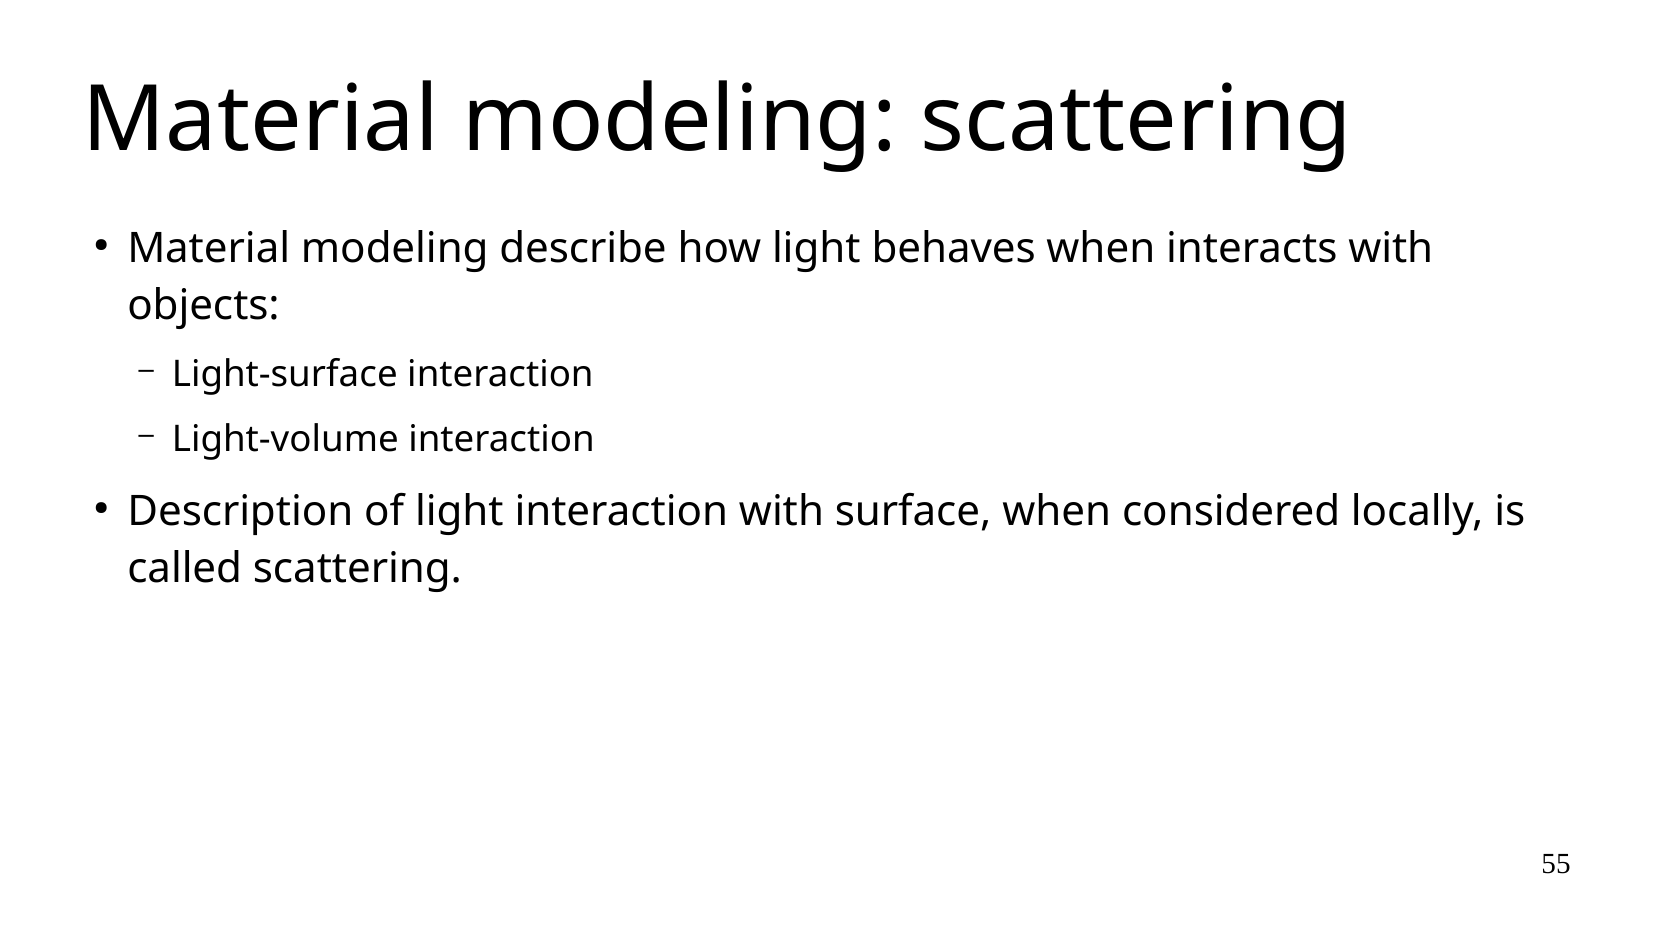

# Material modeling: scattering
Material modeling describe how light behaves when interacts with objects:
Light-surface interaction
Light-volume interaction
Description of light interaction with surface, when considered locally, is called scattering.
55